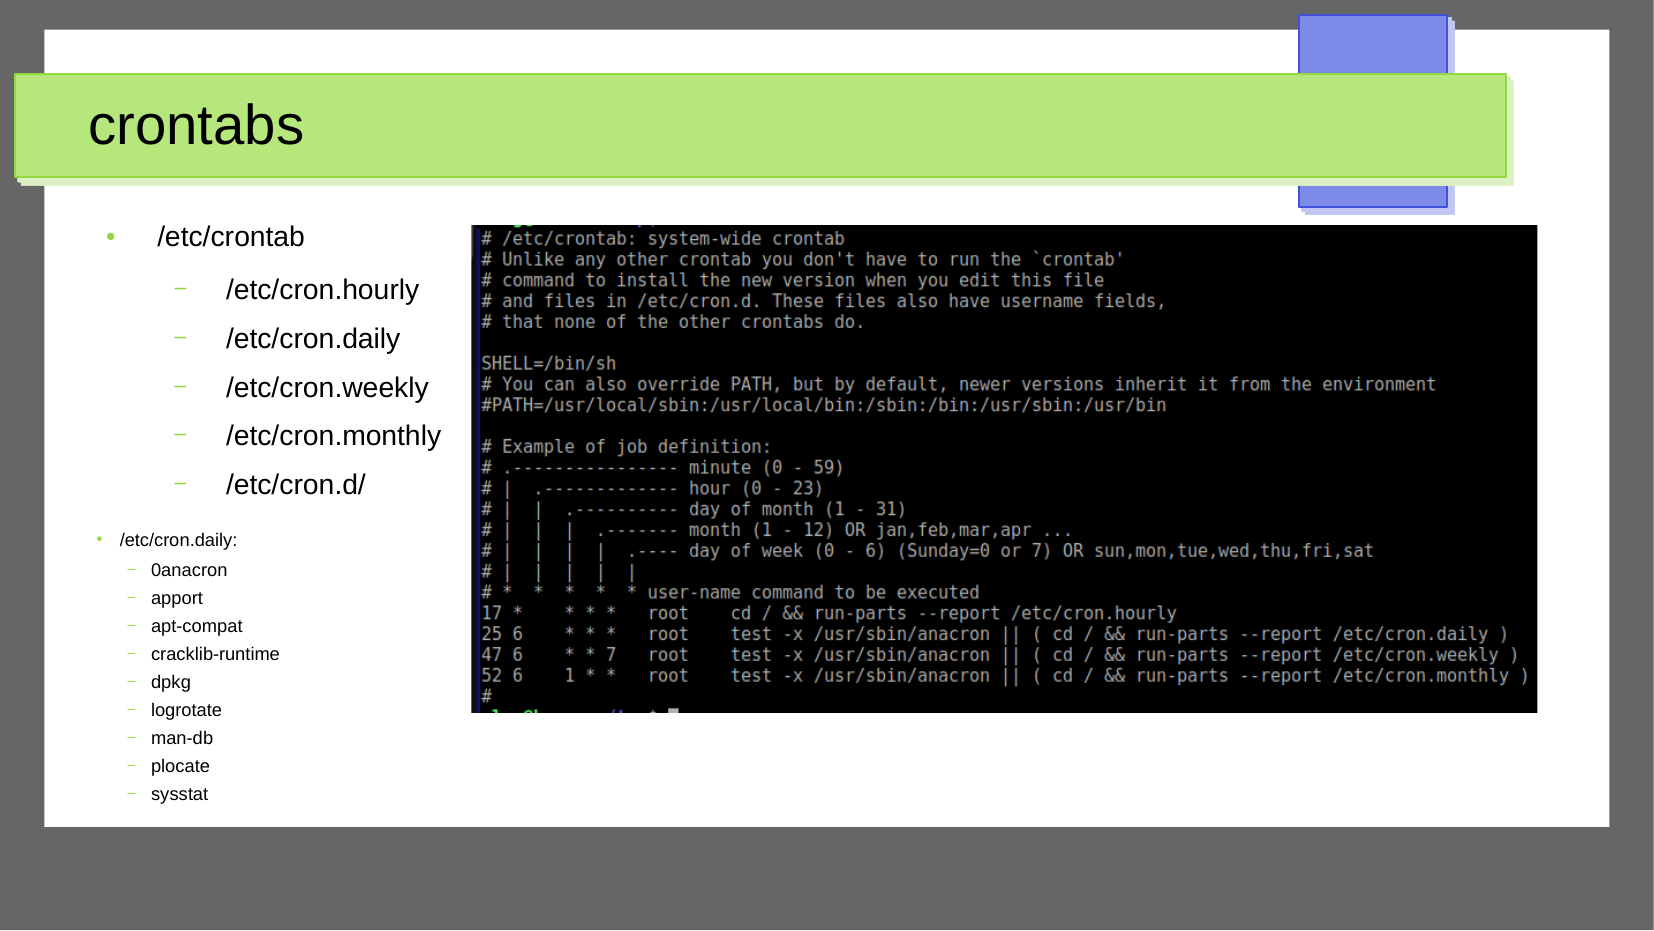

# crontabs
/etc/crontab
/etc/cron.hourly
/etc/cron.daily
/etc/cron.weekly
/etc/cron.monthly
/etc/cron.d/
/etc/cron.daily:
0anacron
apport
apt-compat
cracklib-runtime
dpkg
logrotate
man-db
plocate
sysstat